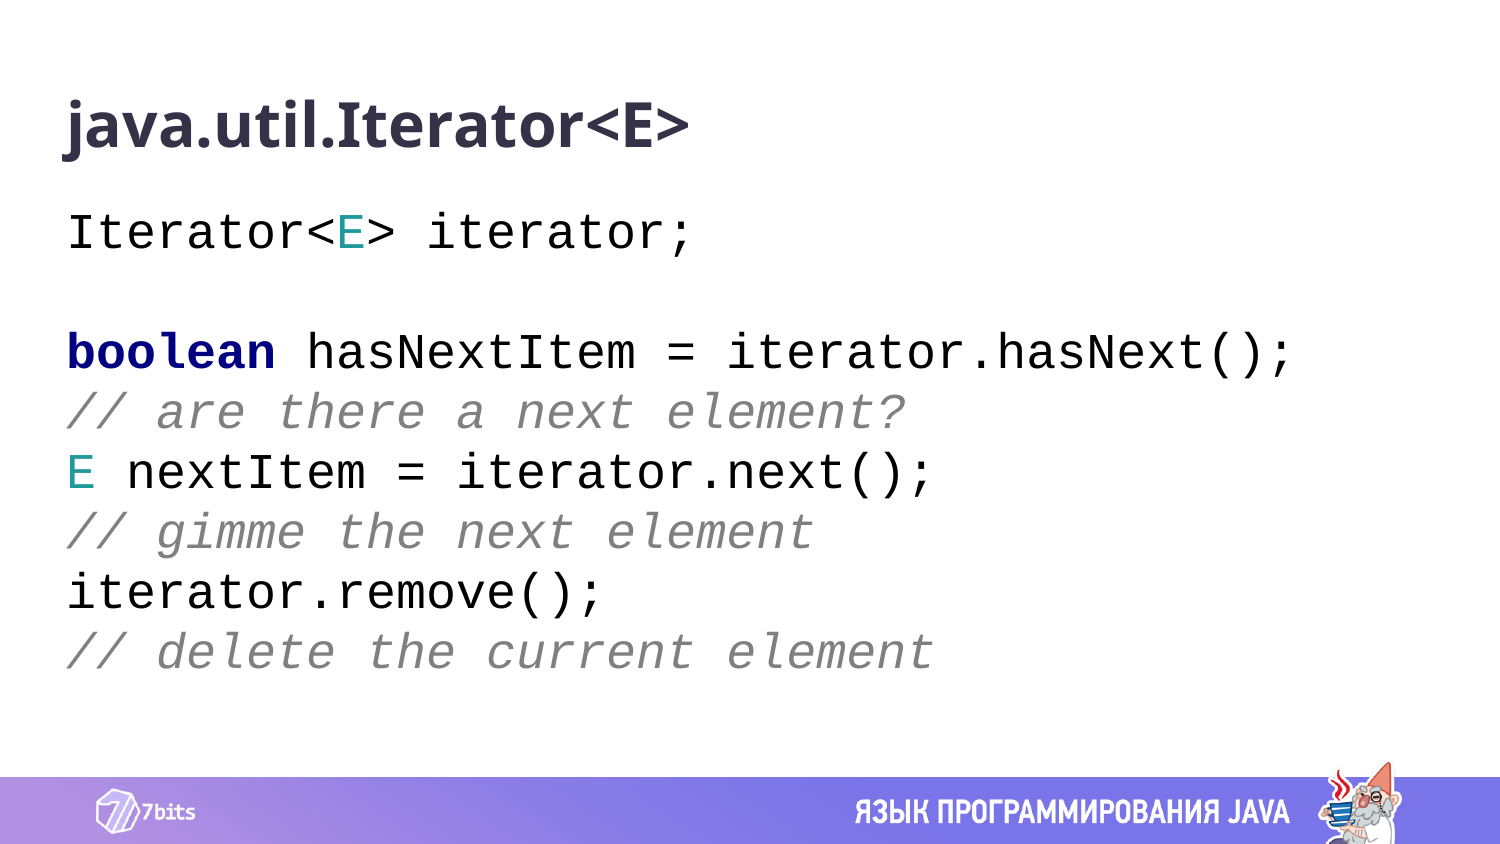

# java.util.Iterator<E>
Iterator<E> iterator;
boolean hasNextItem = iterator.hasNext();
// are there a next element?
E nextItem = iterator.next();
// gimme the next element
iterator.remove();
// delete the current element